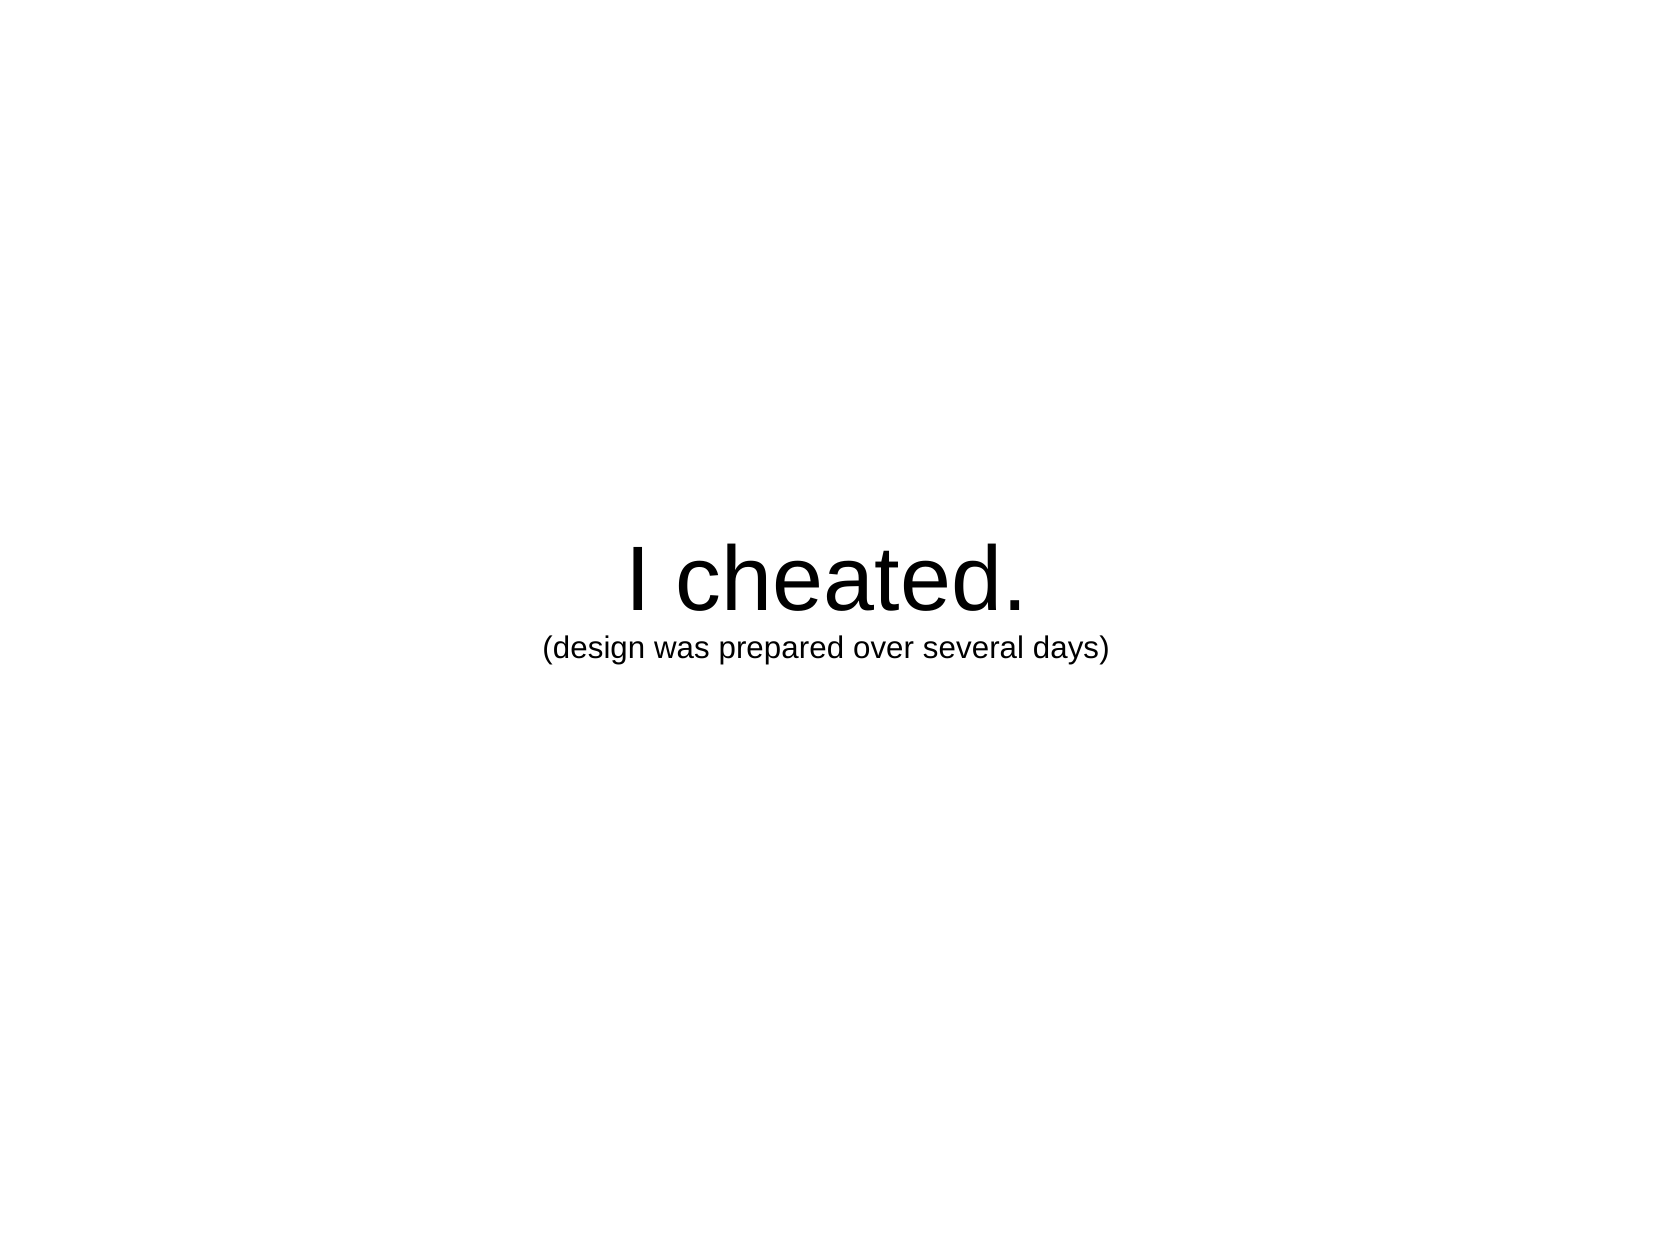

# I cheated. (design was prepared over several days)